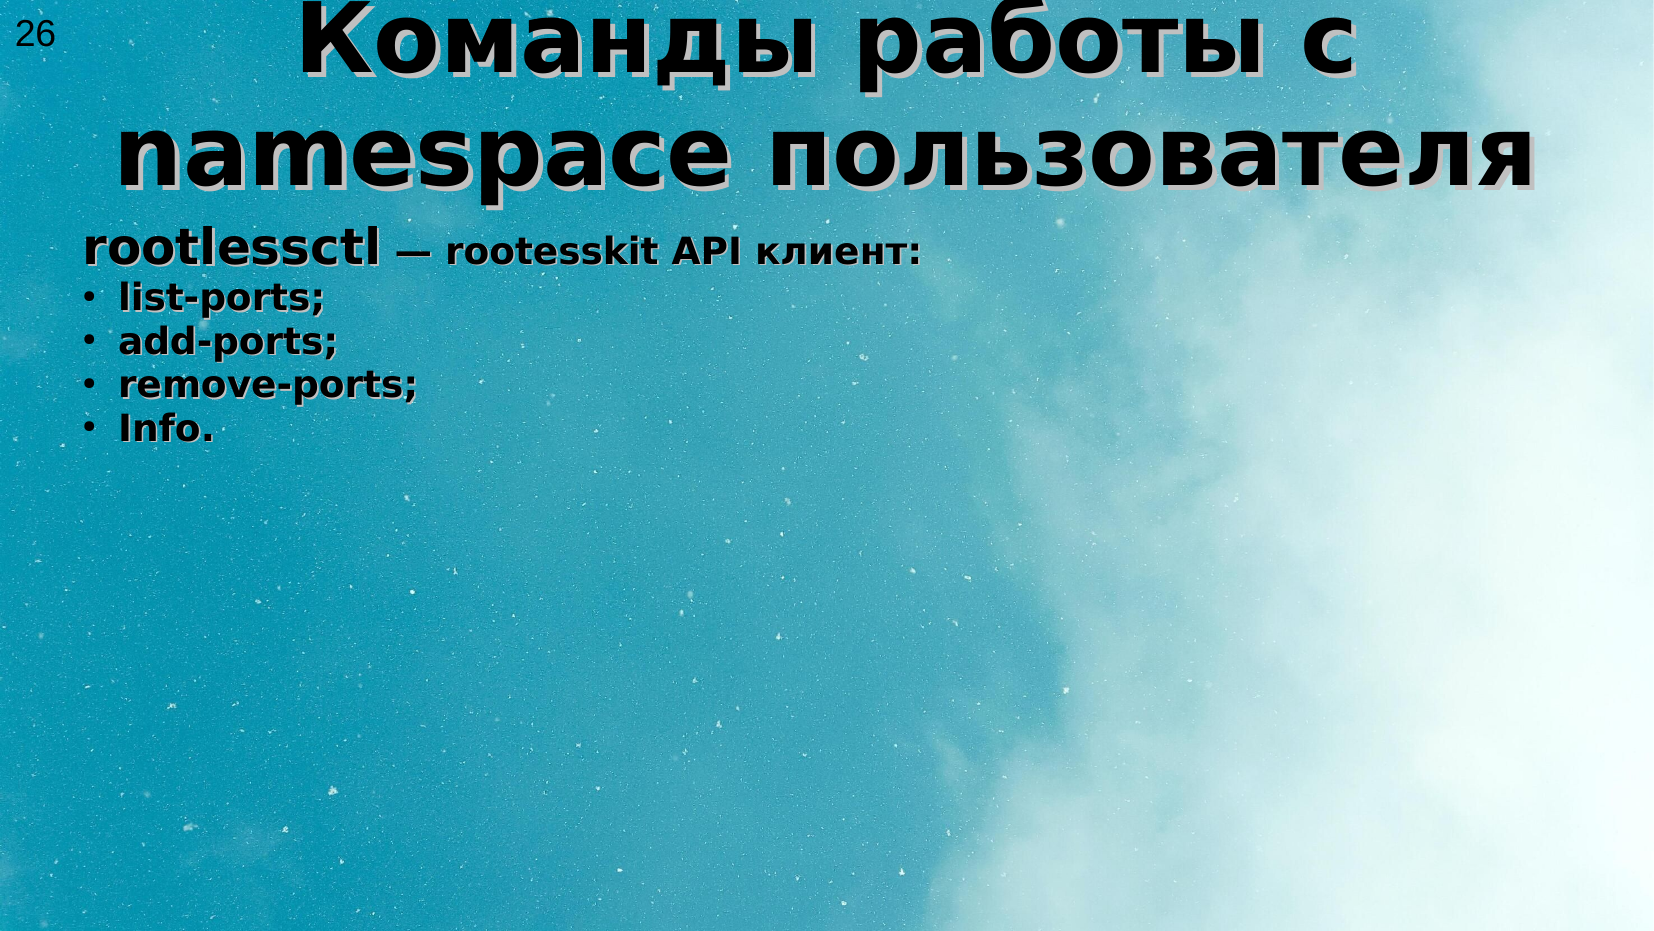

# Команды работы с namespace пользователя
rootlessctl — rootesskit API клиент:
list-ports;
add-ports;
remove-ports;
Info.